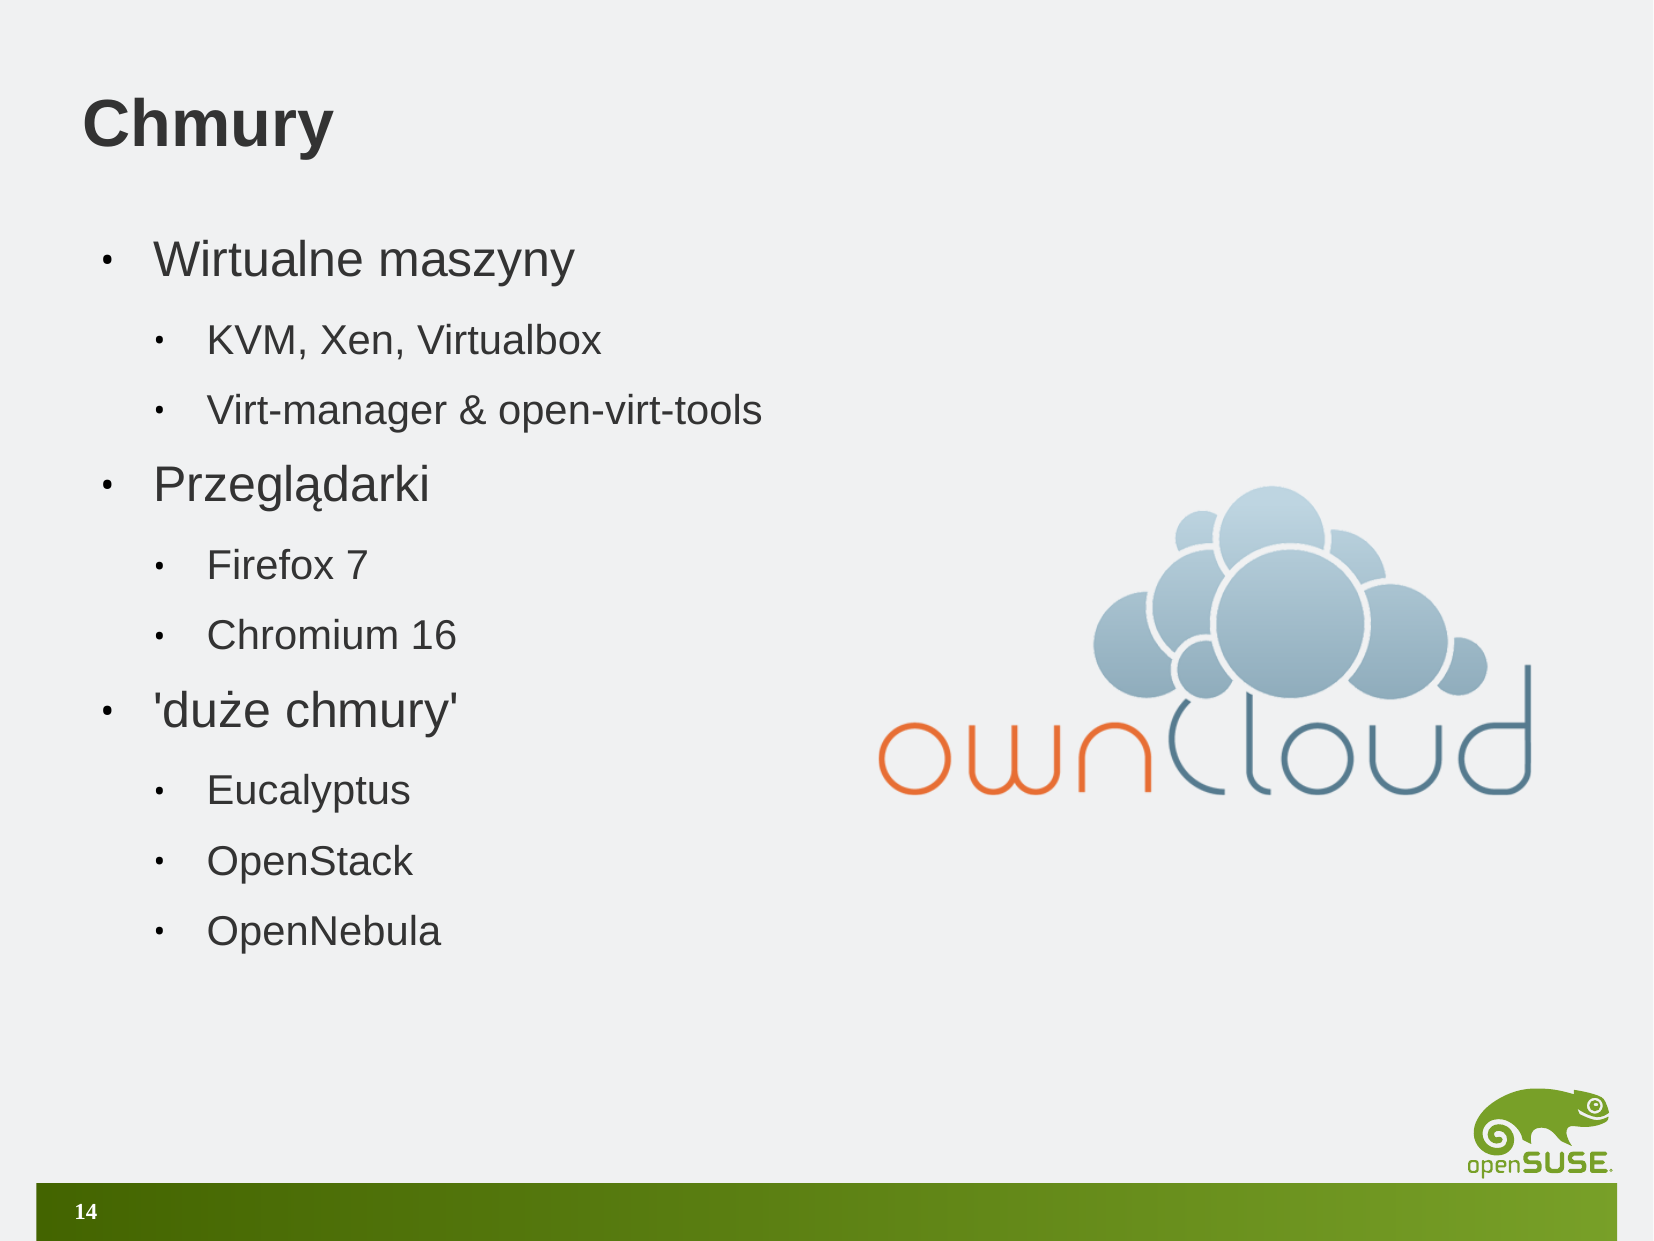

# Chmury
Wirtualne maszyny
KVM, Xen, Virtualbox
Virt-manager & open-virt-tools
Przeglądarki
Firefox 7
Chromium 16
'duże chmury'
Eucalyptus
OpenStack
OpenNebula
14